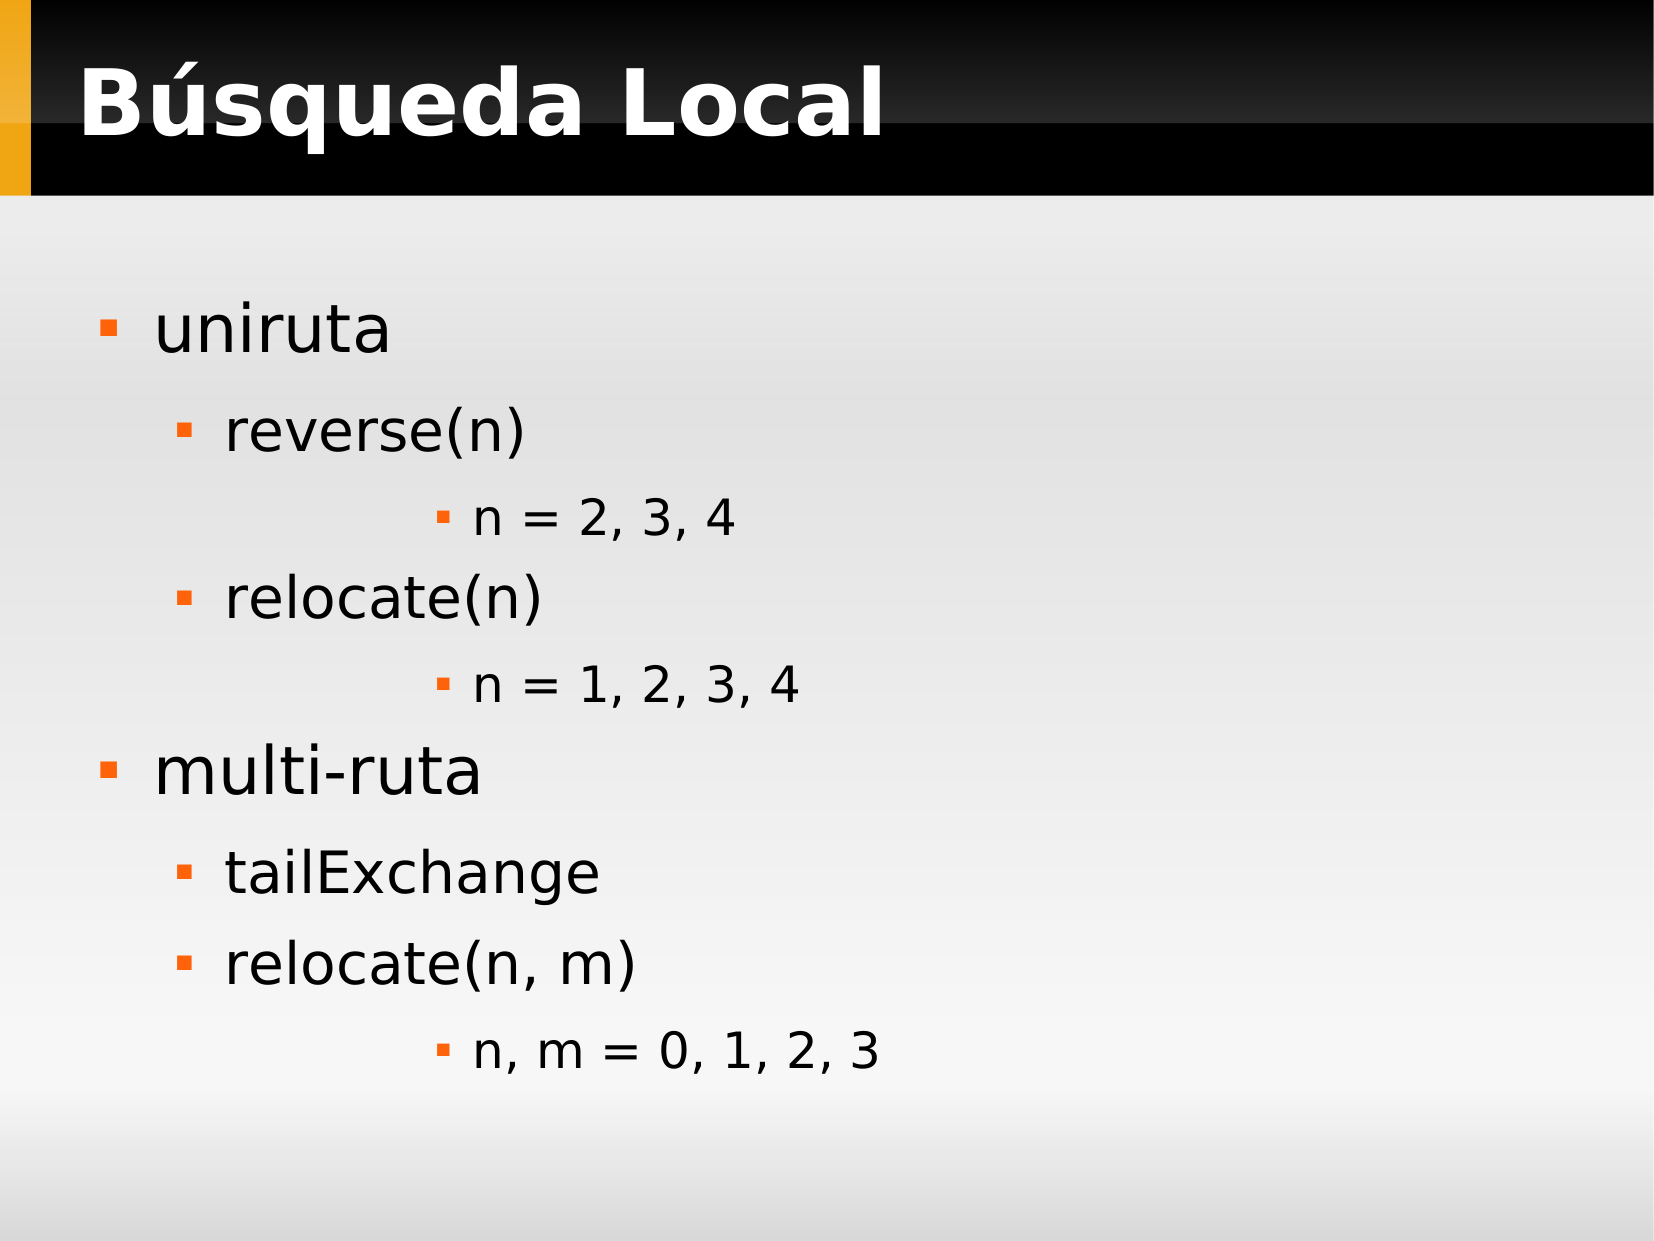

# Búsqueda Local
uniruta
reverse(n)
n = 2, 3, 4
relocate(n)
n = 1, 2, 3, 4
multi-ruta
tailExchange
relocate(n, m)
n, m = 0, 1, 2, 3